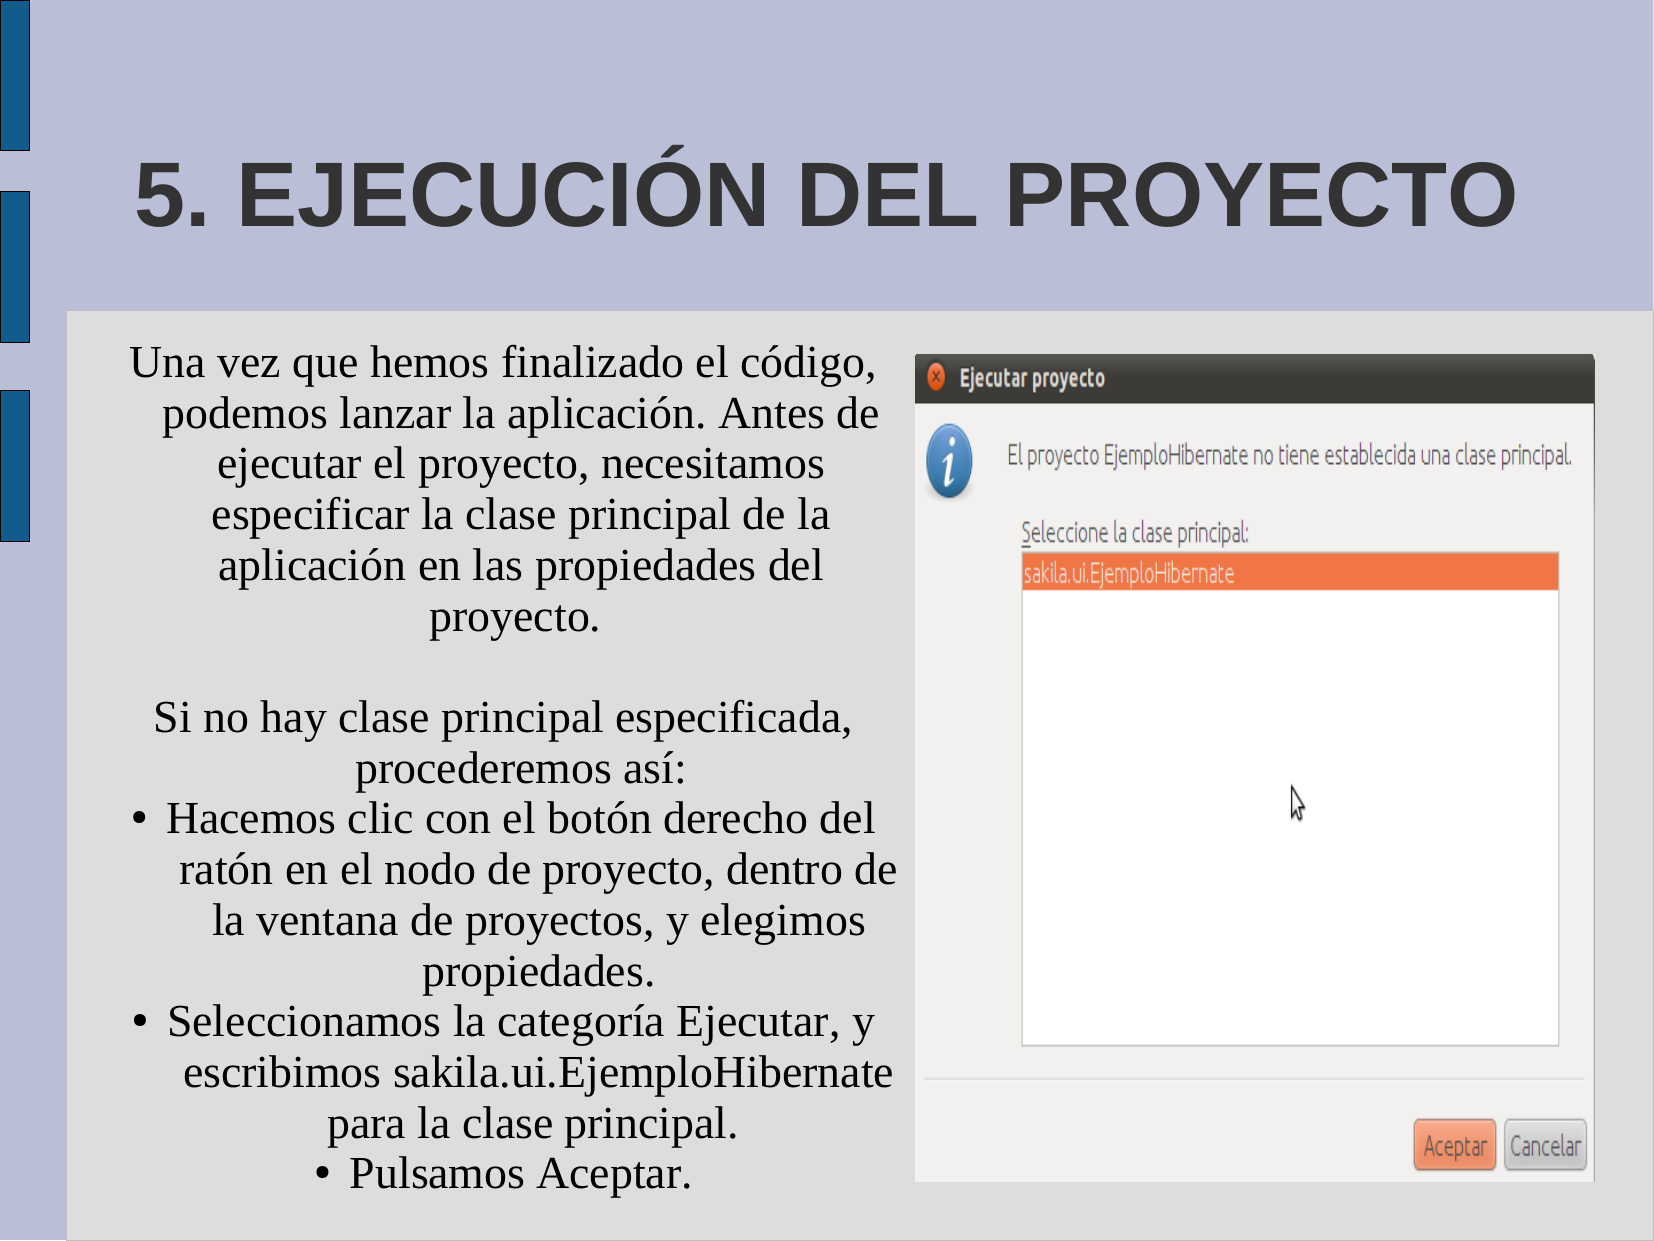

# 5. EJECUCIÓN DEL PROYECTO
Una vez que hemos finalizado el código, podemos lanzar la aplicación. Antes de ejecutar el proyecto, necesitamos especificar la clase principal de la aplicación en las propiedades del proyecto.
Si no hay clase principal especificada, procederemos así:
Hacemos clic con el botón derecho del ratón en el nodo de proyecto, dentro de la ventana de proyectos, y elegimos propiedades.
Seleccionamos la categoría Ejecutar, y escribimos sakila.ui.EjemploHibernate para la clase principal.
Pulsamos Aceptar.